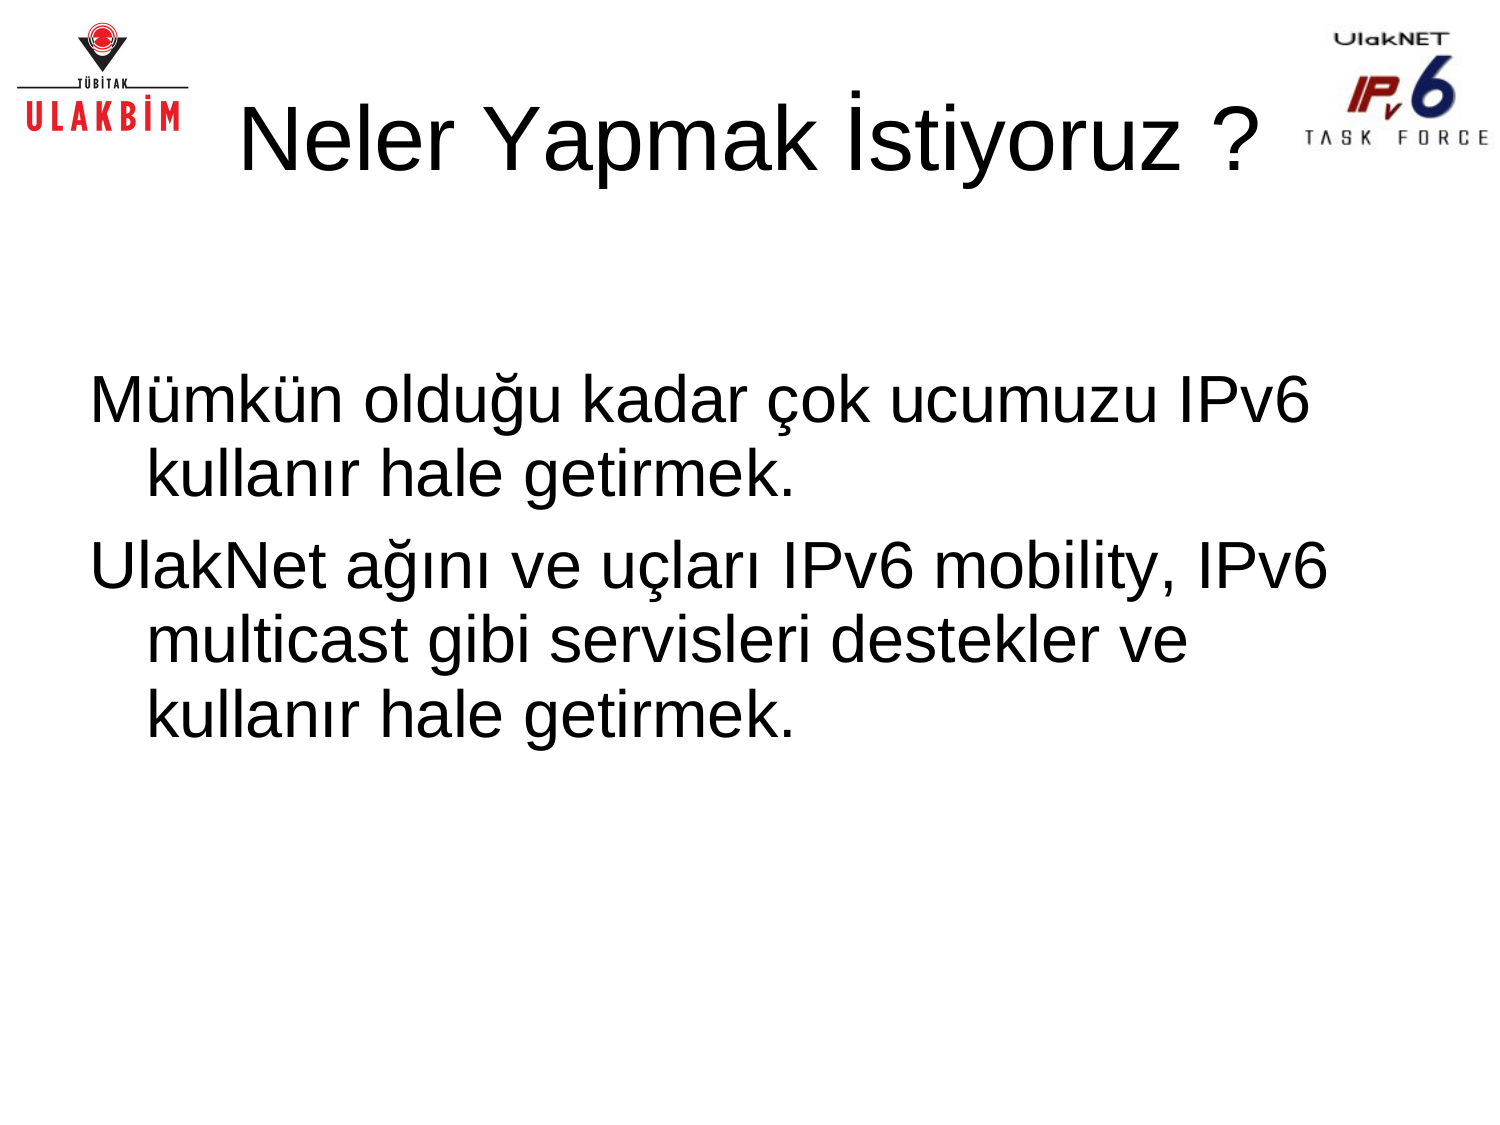

# Neler Yapmak İstiyoruz ?
Mümkün olduğu kadar çok ucumuzu IPv6 kullanır hale getirmek.
UlakNet ağını ve uçları IPv6 mobility, IPv6 multicast gibi servisleri destekler ve kullanır hale getirmek.